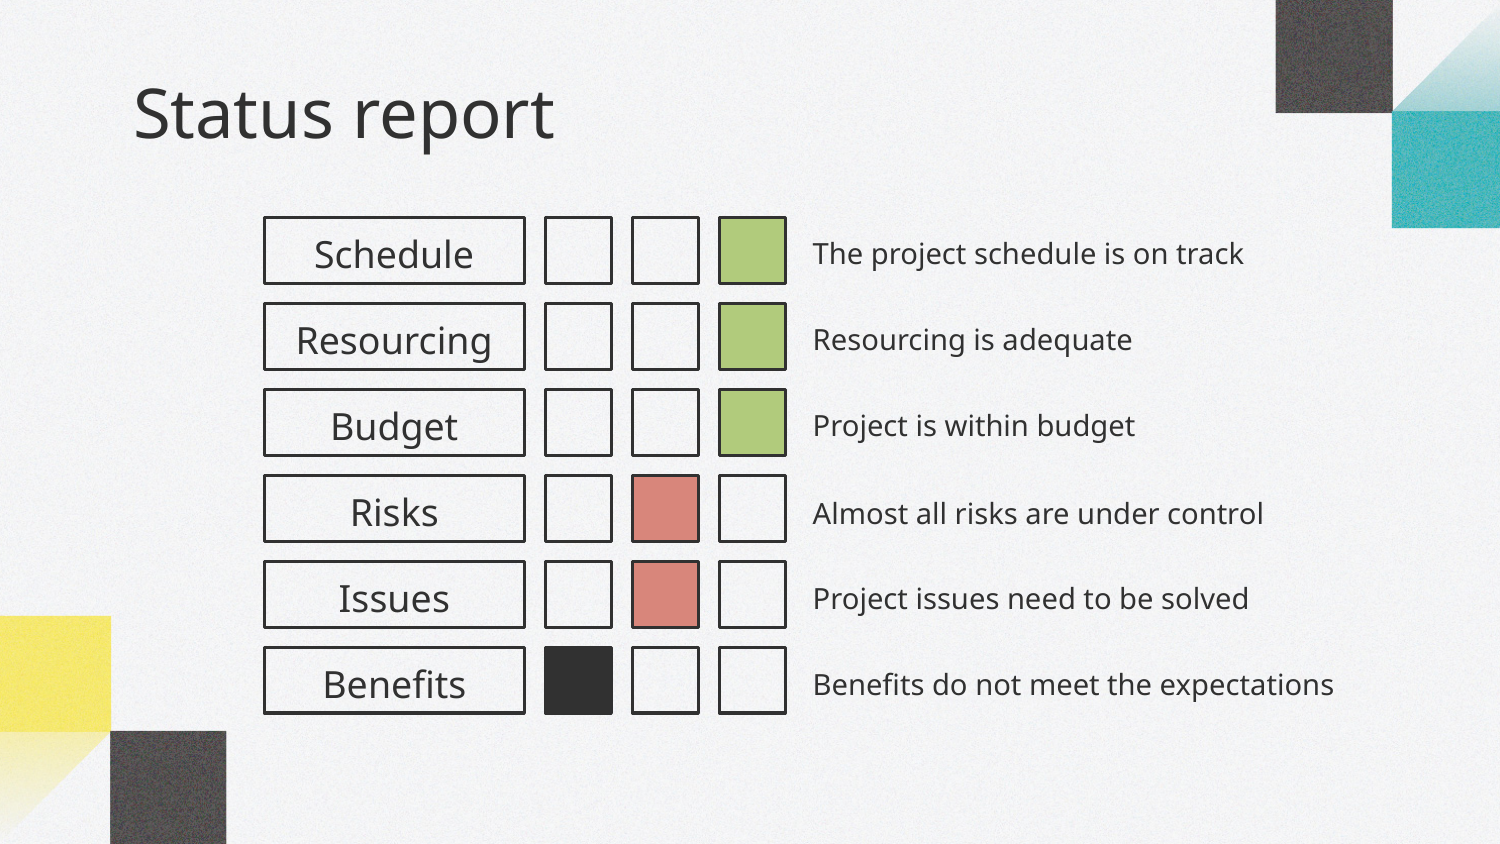

# Status report
Schedule
The project schedule is on track
Resourcing is adequate
Resourcing
Project is within budget
Budget
Risks
Almost all risks are under control
Issues
Project issues need to be solved
Benefits
Benefits do not meet the expectations